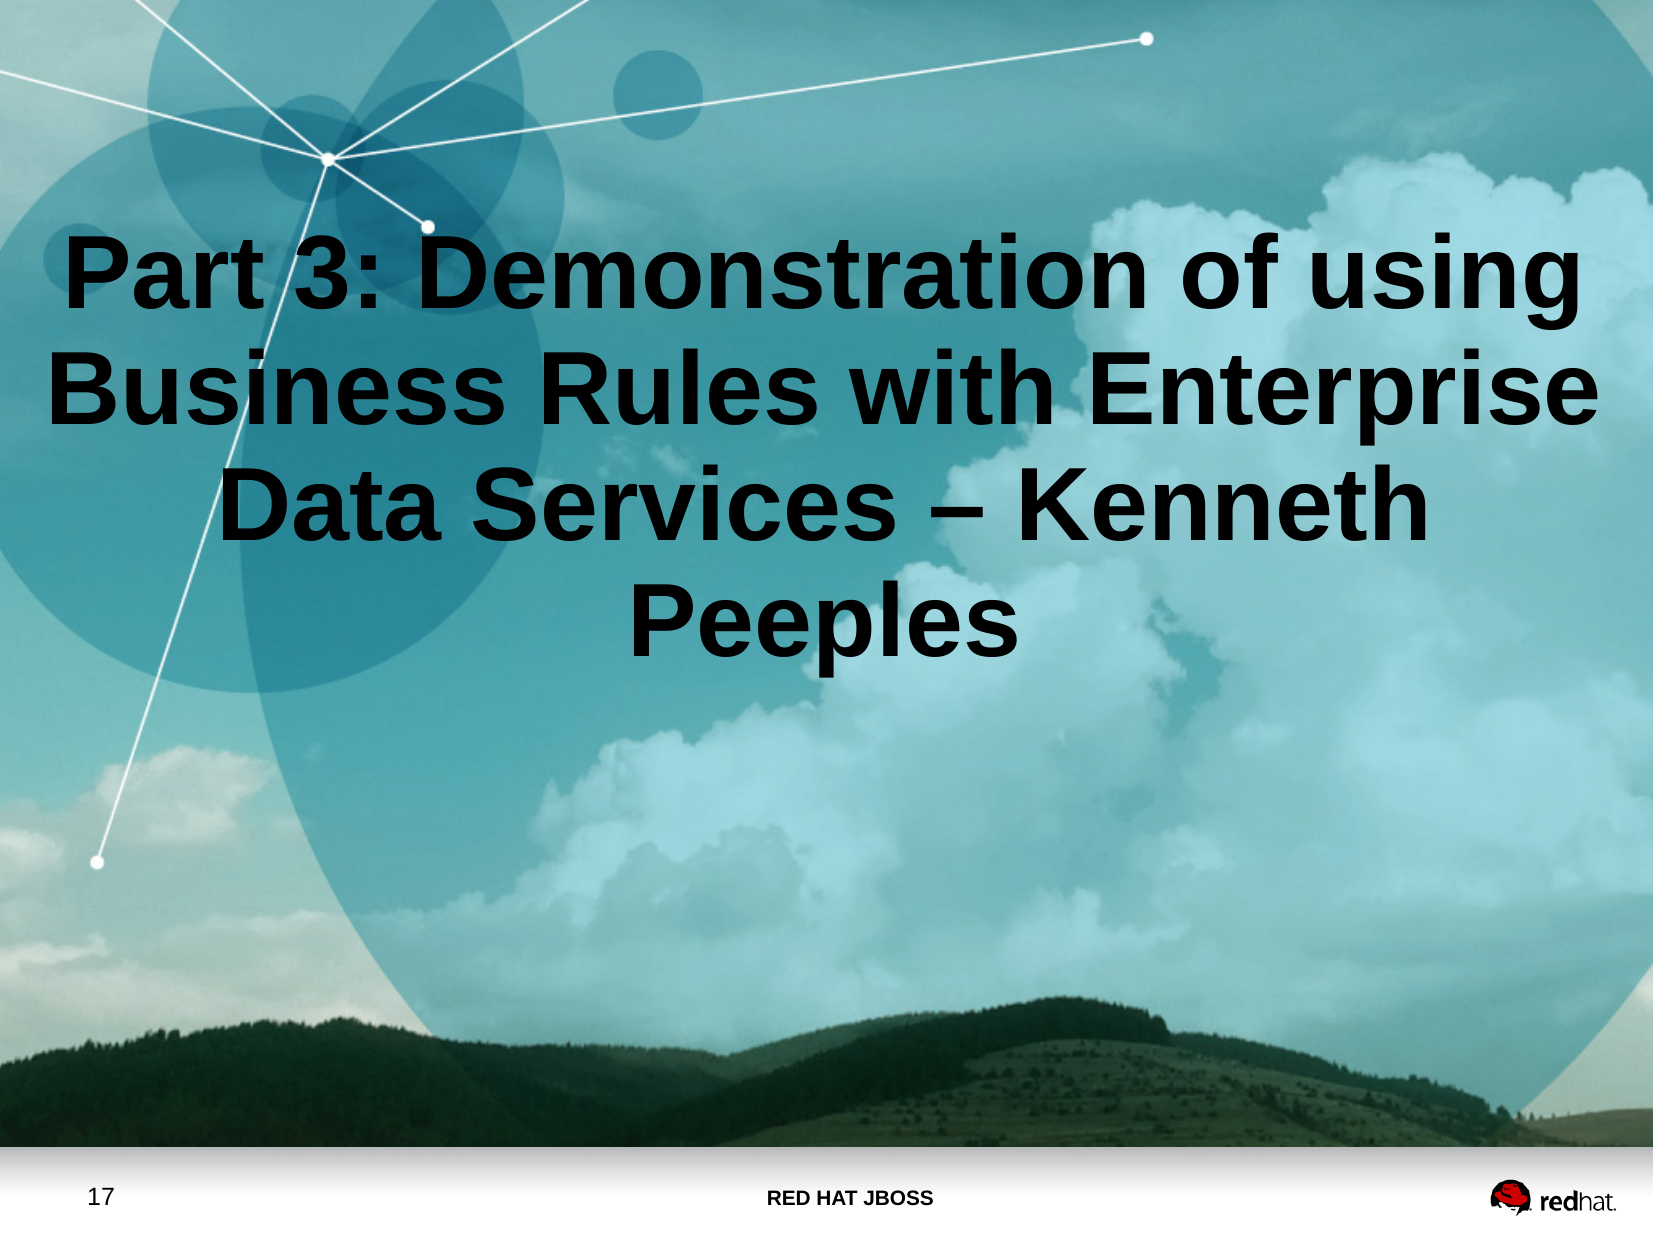

# Part 3: Demonstration of using Business Rules with Enterprise Data Services – Kenneth Peeples